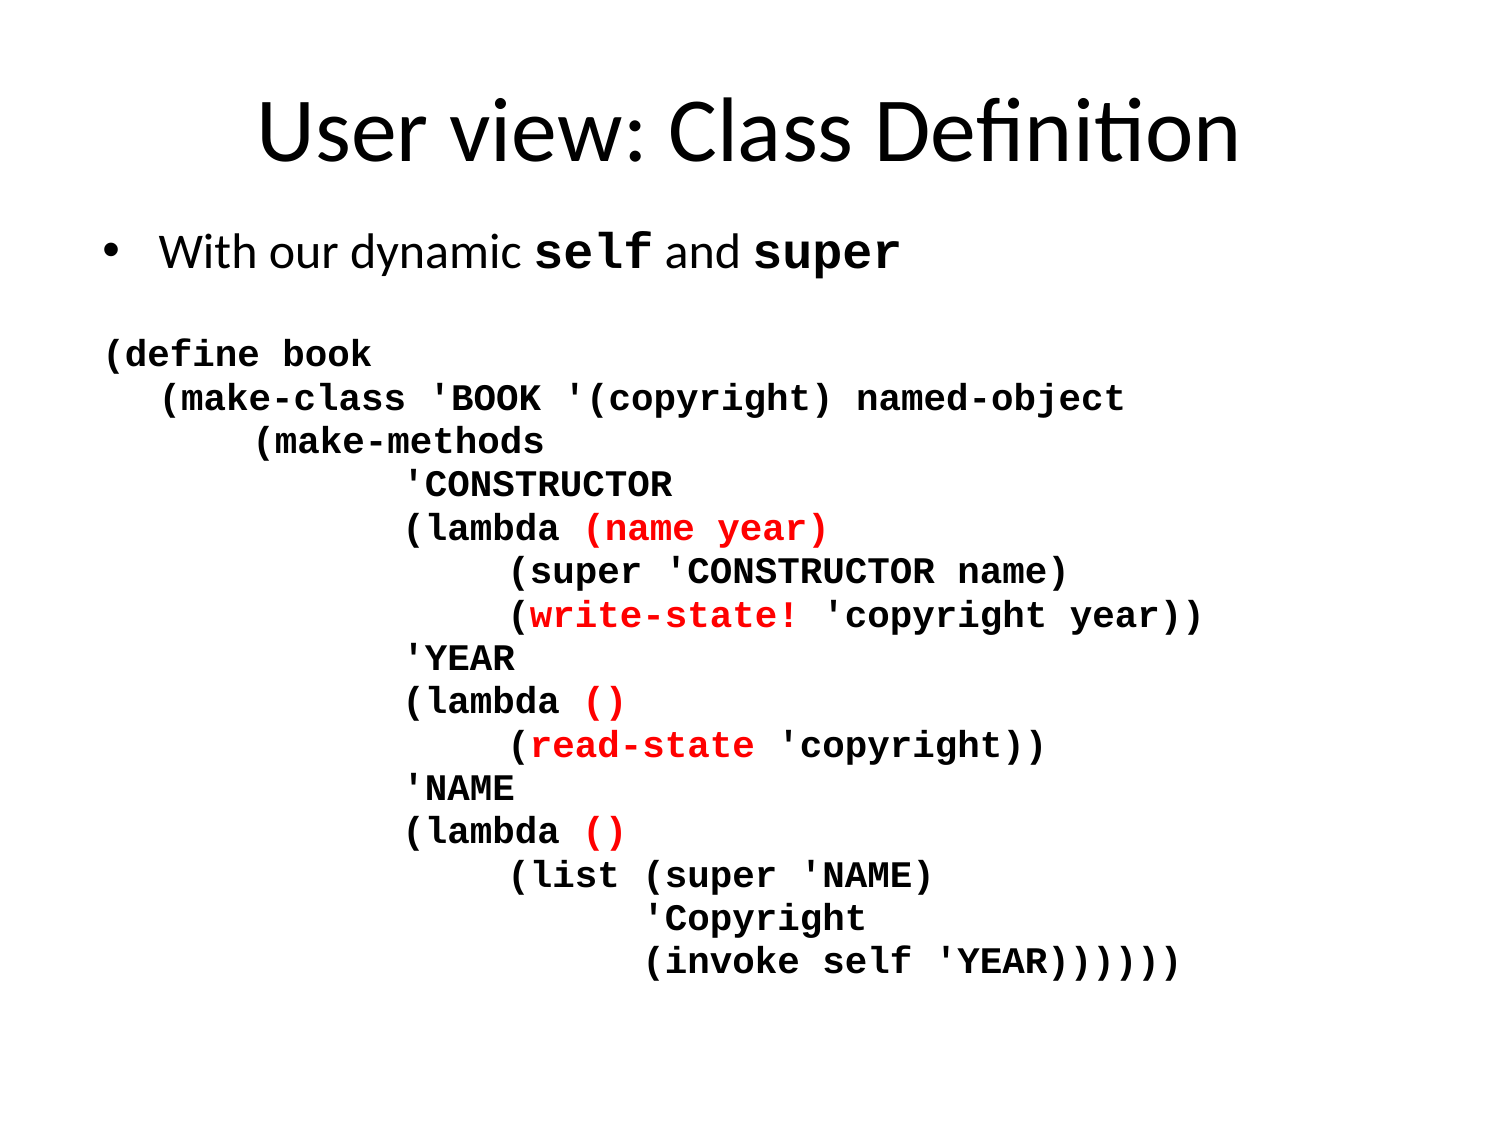

# User view: Class Definition
With our dynamic self and super
(define book
	(make-class 'BOOK '(copyright) named-object
		(make-methods
			'CONSTRUCTOR
			(lambda (name year)
 (super 'CONSTRUCTOR name)
 (write-state! 'copyright year))
			'YEAR
			(lambda ()
 (read-state 'copyright))
			'NAME
			(lambda ()
 (list (super 'NAME)
 'Copyright
 (invoke self 'YEAR))))))